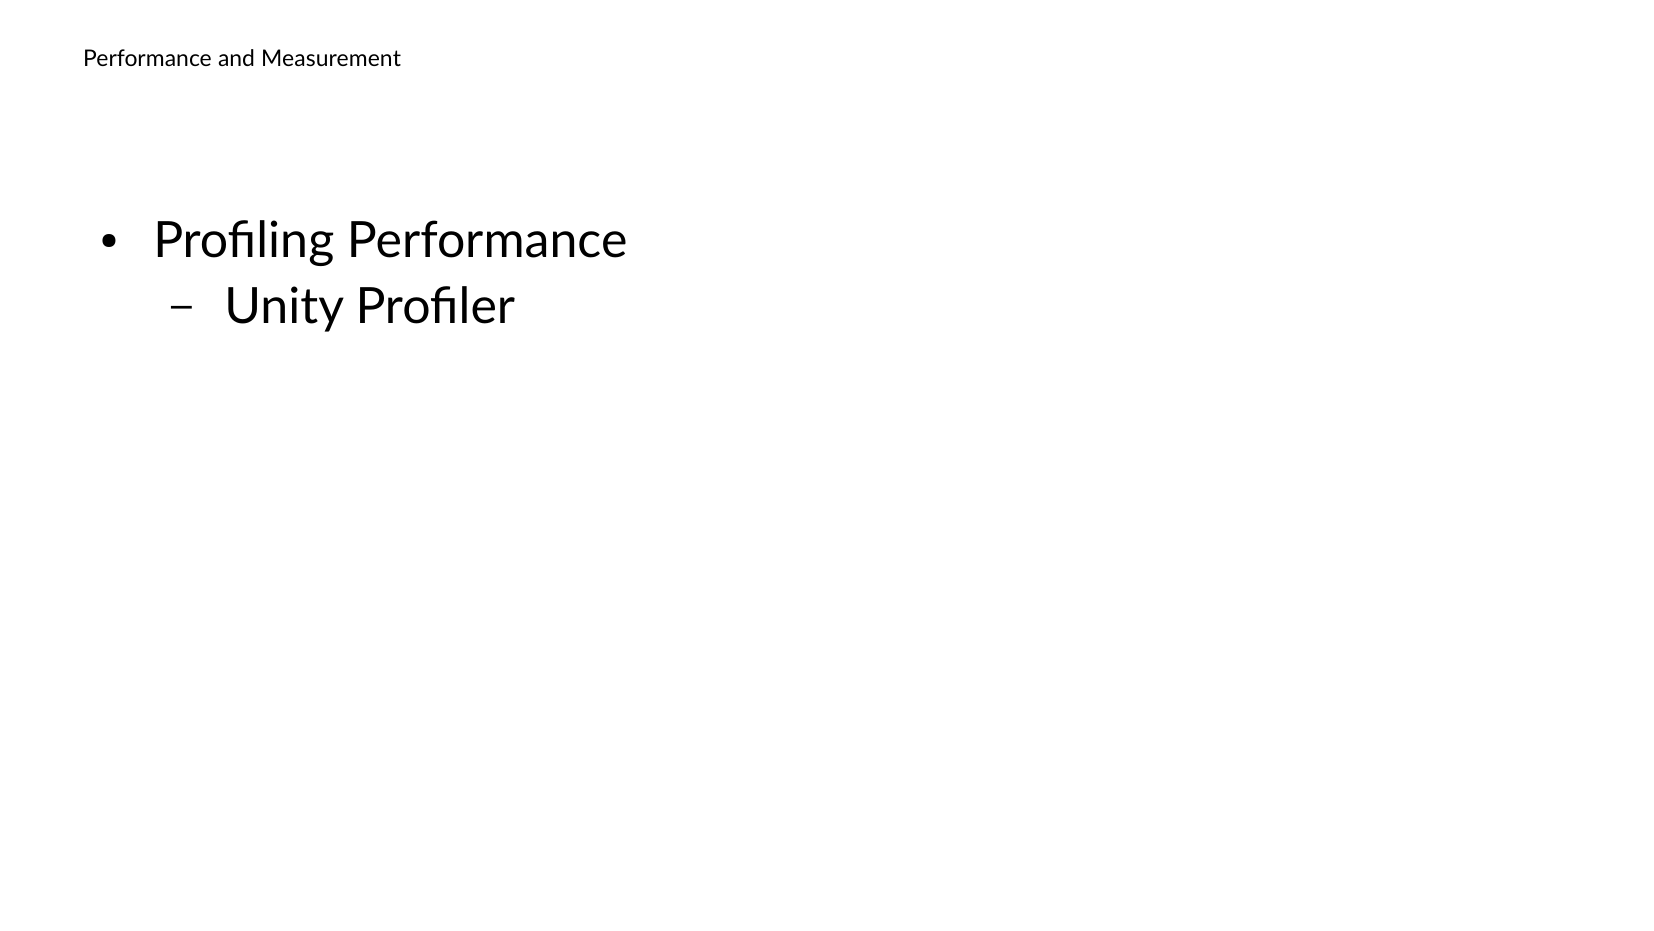

# Performance and Measurement
Profiling Performance
Unity Profiler